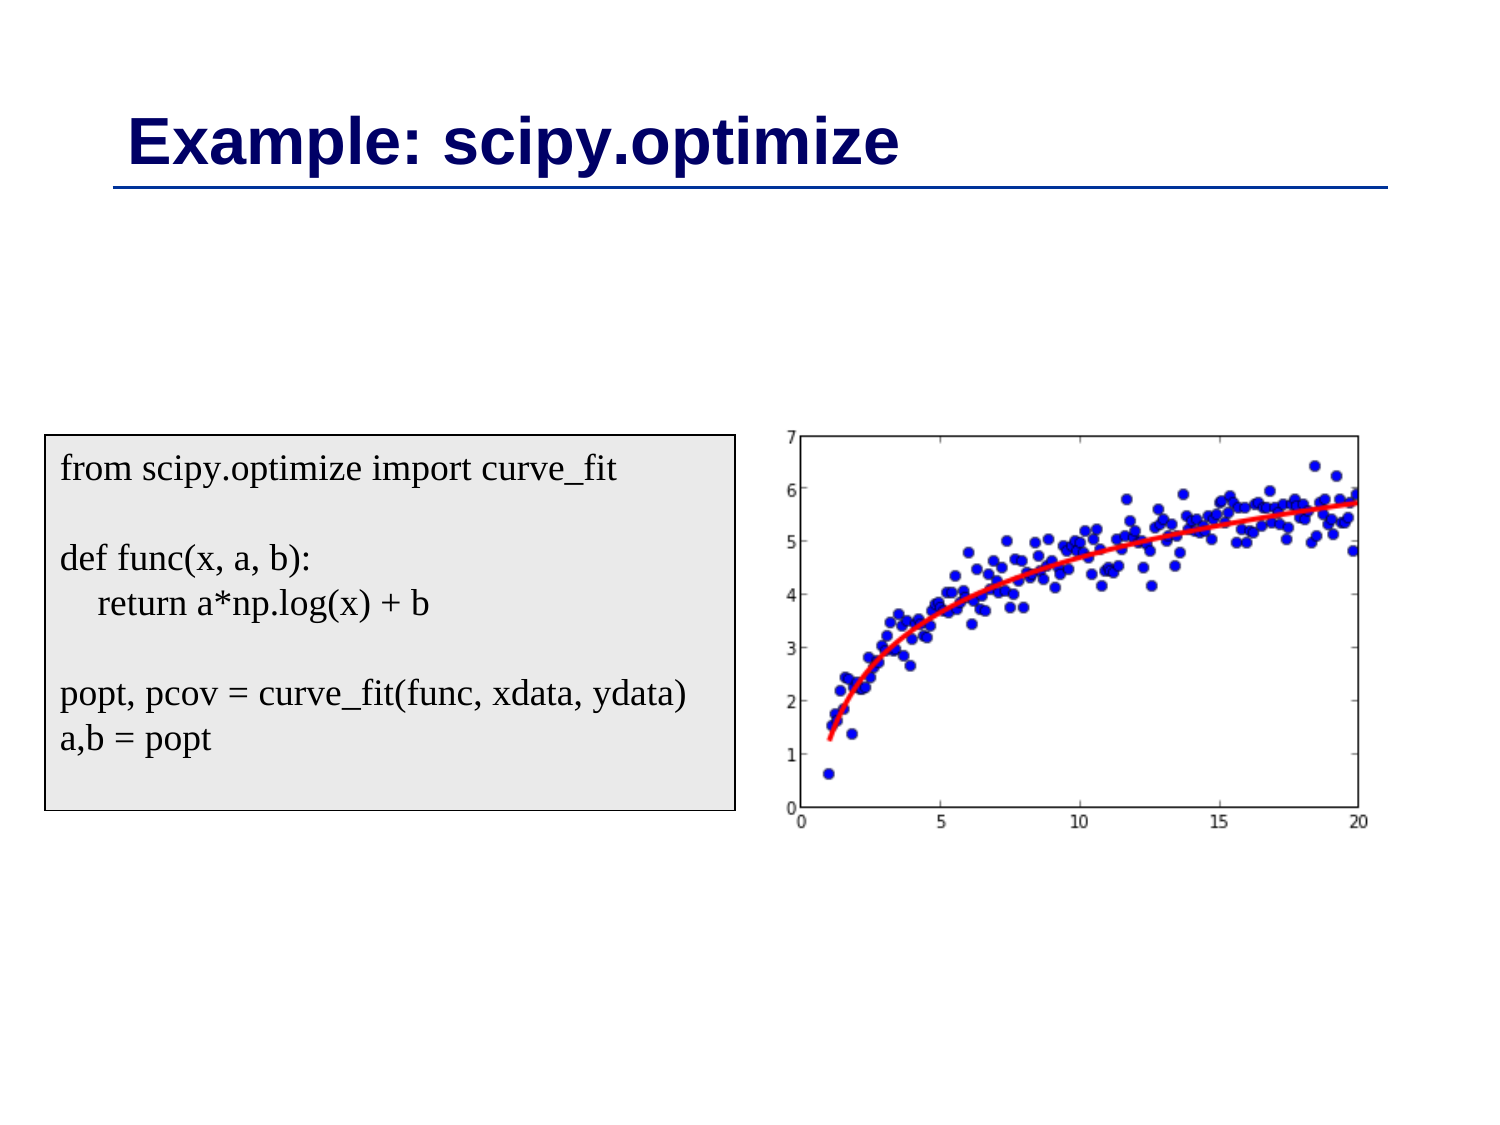

# Example: scipy.optimize
from scipy.optimize import curve_fit
def func(x, a, b):
 return a*np.log(x) + b
popt, pcov = curve_fit(func, xdata, ydata)
a,b = popt